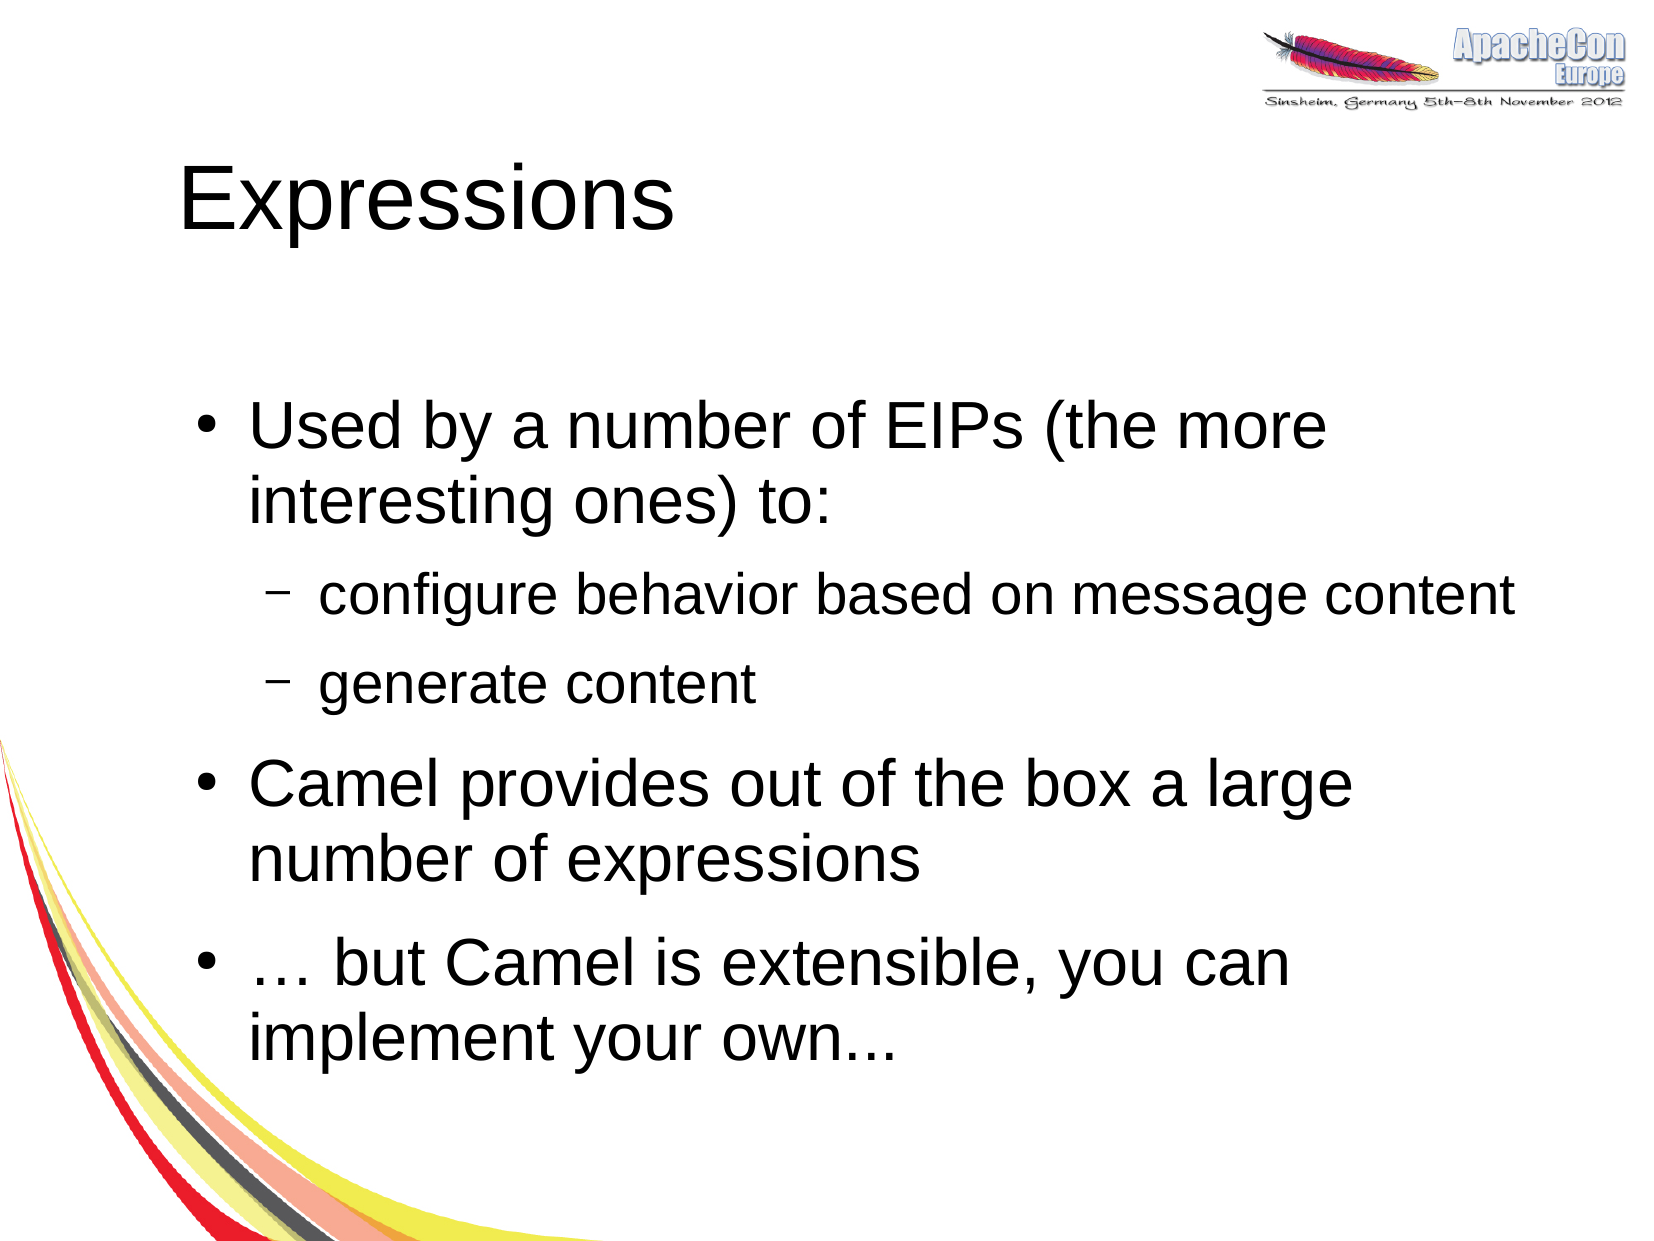

# Expressions
Used by a number of EIPs (the more interesting ones) to:
configure behavior based on message content
generate content
Camel provides out of the box a large number of expressions
… but Camel is extensible, you can implement your own...